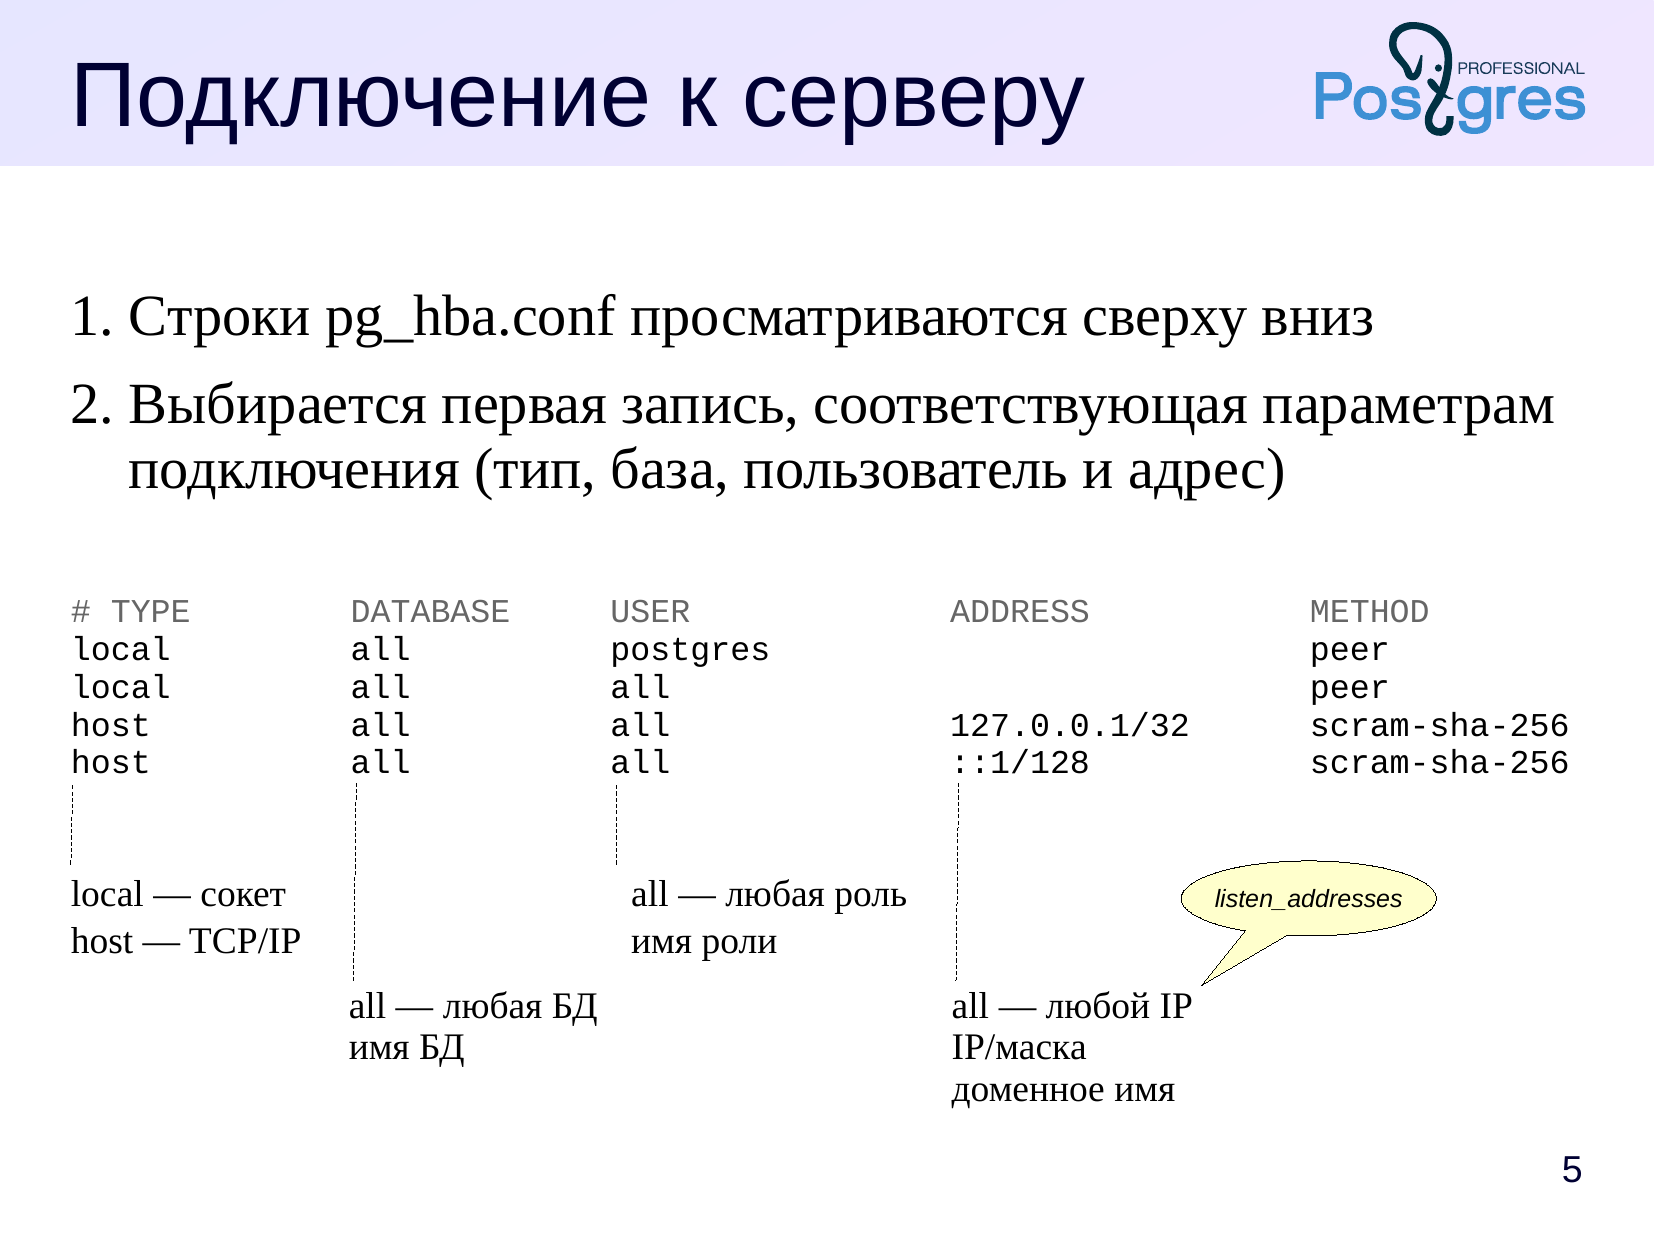

# Подключение к серверу
1. Строки pg_hba.conf просматриваются сверху вниз
2. Выбирается первая запись, соответствующая параметрам
 подключения (тип, база, пользователь и адрес)
# TYPE DATABASE USER ADDRESS METHOD
local all postgres peer
local all all peer
host all all 127.0.0.1/32 scram-sha-256
host all all ::1/128 scram-sha-256
local — сокет	all — любая роль
host — TCP/IP	имя роли
	all — любая БД	all — любой IP
	имя БД	IP/маска
		доменное имя
listen_addresses